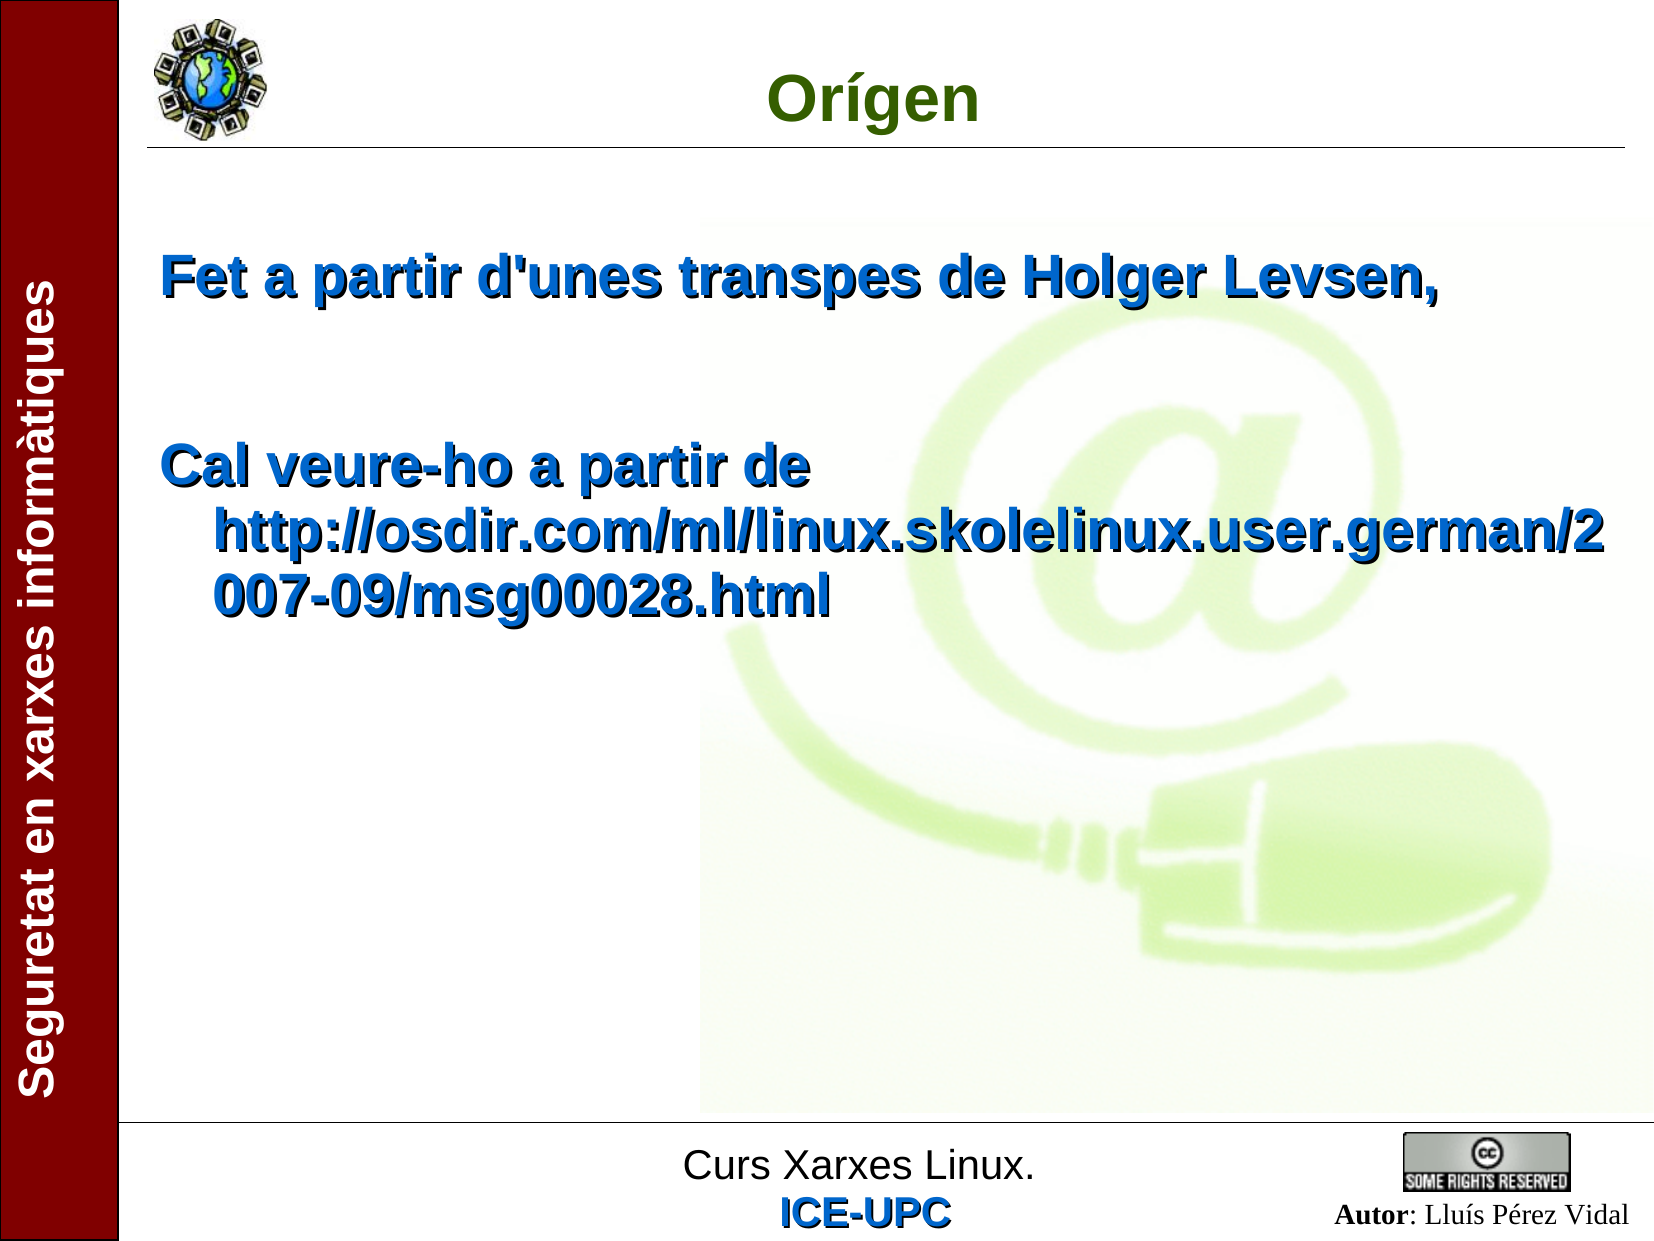

# Orígen
Fet a partir d'unes transpes de Holger Levsen,
Cal veure-ho a partir de http://osdir.com/ml/linux.skolelinux.user.german/2007-09/msg00028.html